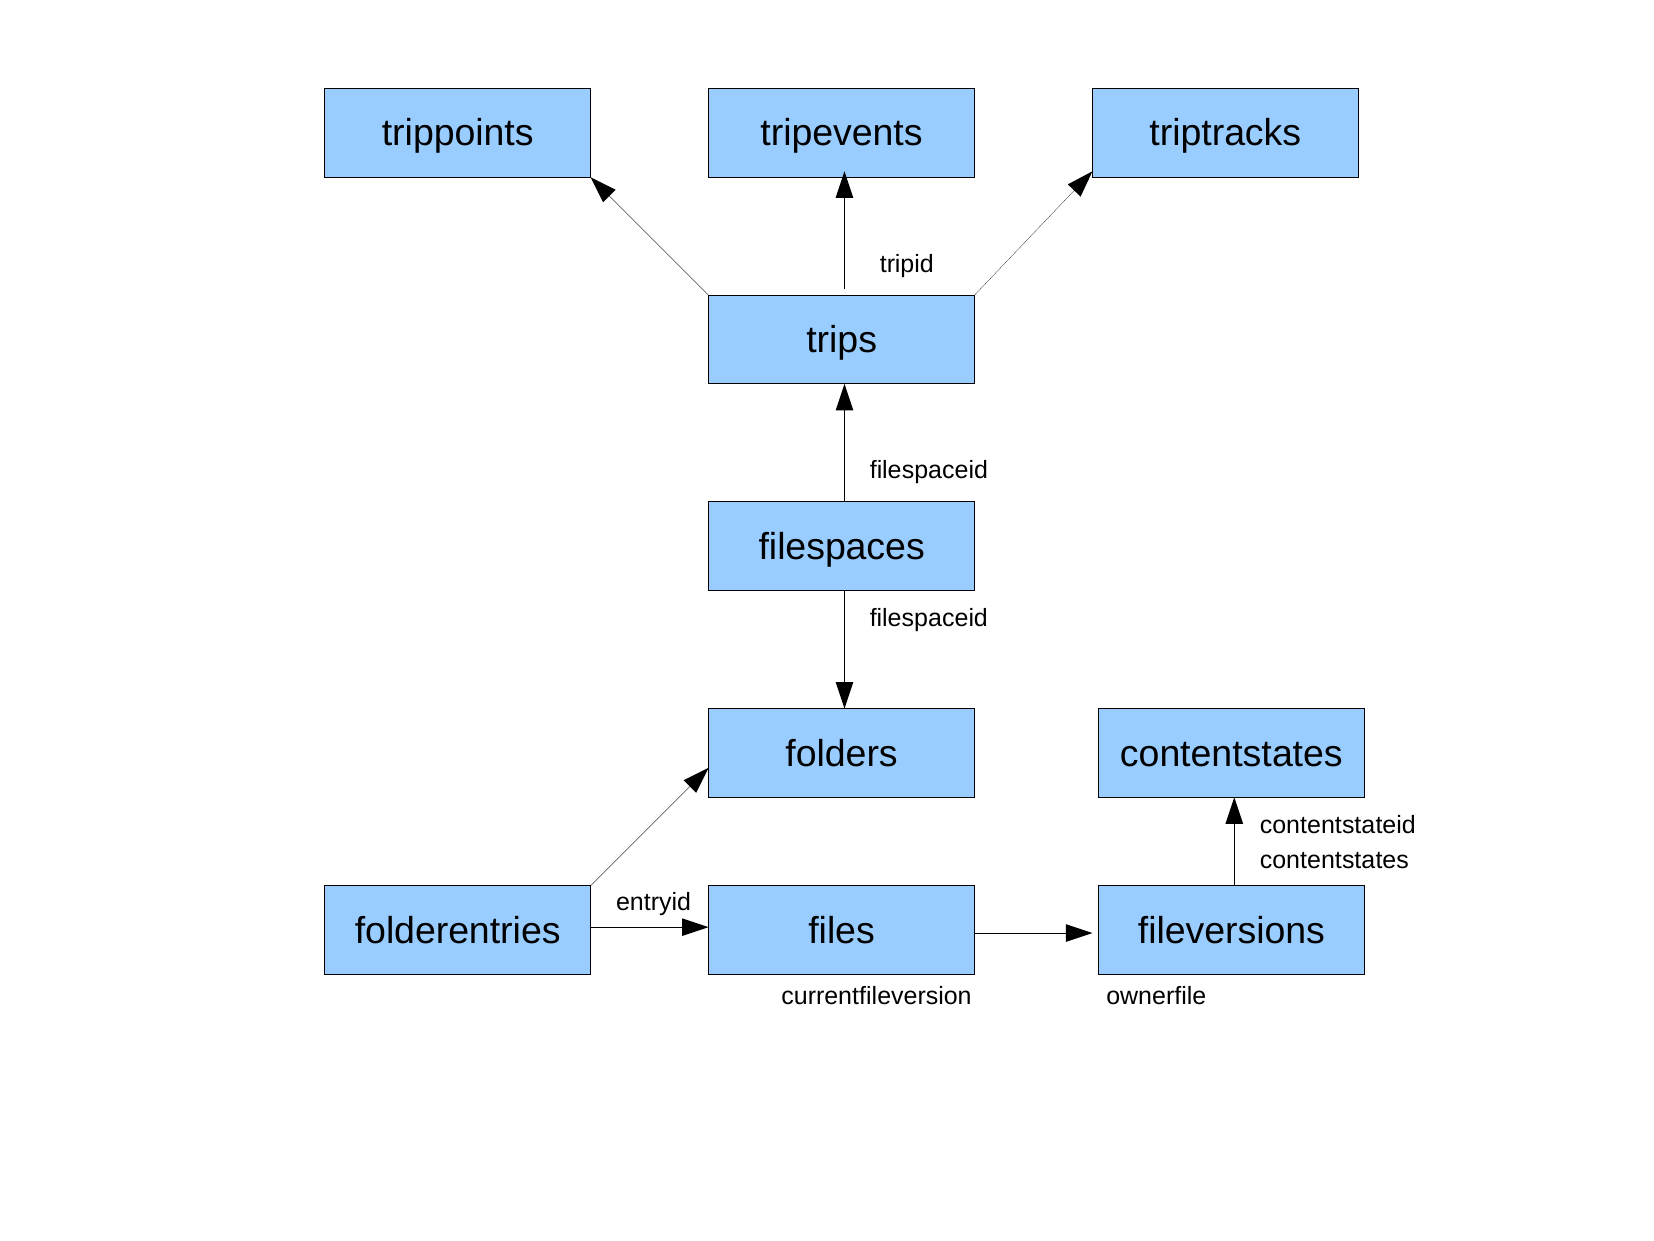

trippoints
tripevents
triptracks
tripid
trips
filespaceid
filespaces
filespaceid
folders
contentstates
contentstateid
contentstates
entryid
folderentries
files
fileversions
currentfileversion
ownerfile